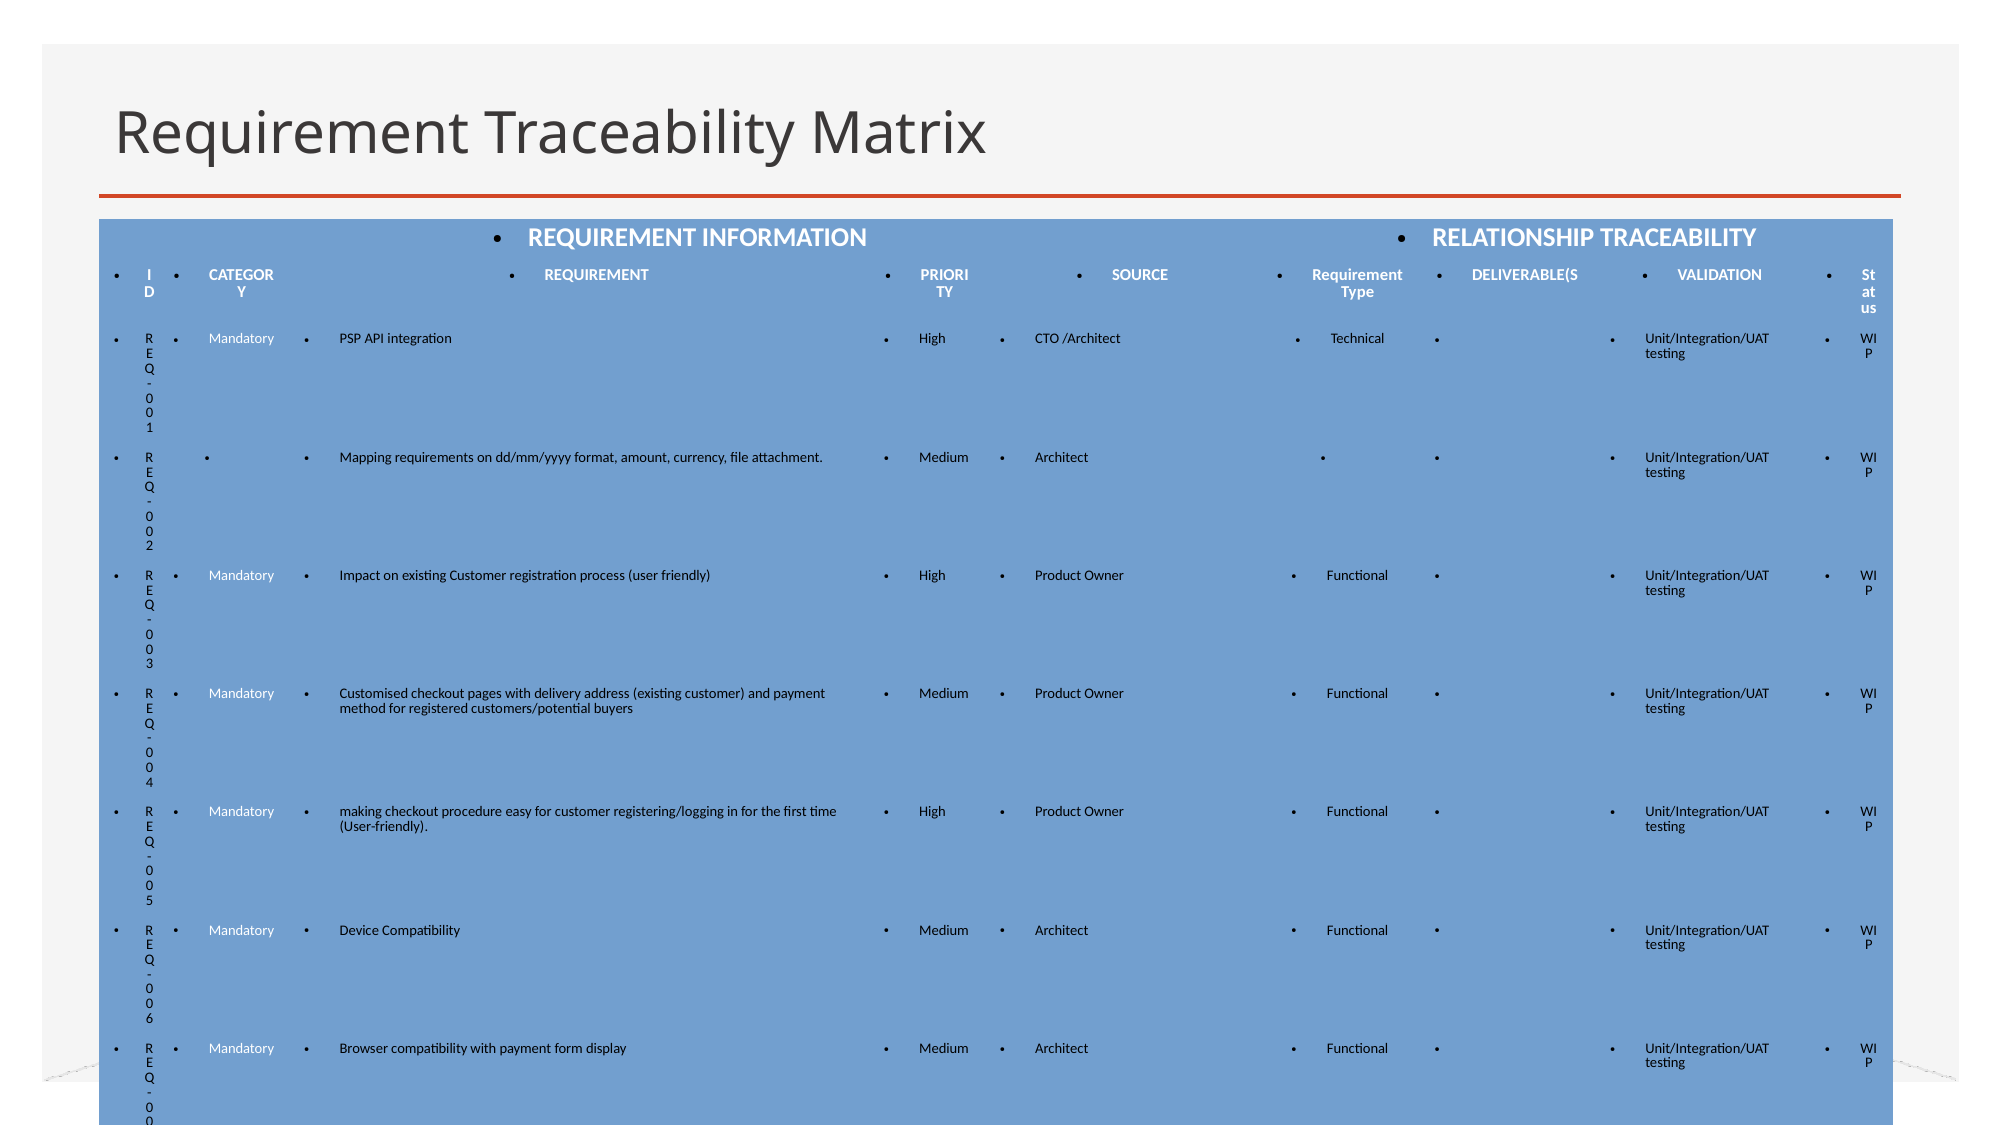

# Requirement Traceability Matrix
| REQUIREMENT INFORMATION | | | | | RELATIONSHIP TRACEABILITY | | | |
| --- | --- | --- | --- | --- | --- | --- | --- | --- |
| ID | CATEGORY | REQUIREMENT | PRIORITY | SOURCE | Requirement Type | DELIVERABLE(S | VALIDATION | Status |
| REQ-001 | Mandatory | PSP API integration | High | CTO /Architect | Technical | | Unit/Integration/UAT testing | WIP |
| REQ-002 | | Mapping requirements on dd/mm/yyyy format, amount, currency, file attachment. | Medium | Architect | | | Unit/Integration/UAT testing | WIP |
| REQ-003 | Mandatory | Impact on existing Customer registration process (user friendly) | High | Product Owner | Functional | | Unit/Integration/UAT testing | WIP |
| REQ-004 | Mandatory | Customised checkout pages with delivery address (existing customer) and payment method for registered customers/potential buyers | Medium | Product Owner | Functional | | Unit/Integration/UAT testing | WIP |
| REQ-005 | Mandatory | making checkout procedure easy for customer registering/logging in for the first time (User-friendly). | High | Product Owner | Functional | | Unit/Integration/UAT testing | WIP |
| REQ-006 | Mandatory | Device Compatibility | Medium | Architect | Functional | | Unit/Integration/UAT testing | WIP |
| REQ-007 | Mandatory | Browser compatibility with payment form display | Medium | Architect | Functional | | Unit/Integration/UAT testing | WIP |
| REQ-008 | Mandatory | KYC (Know your Customer) Compliance | High | Product Owner/Compliance team | Service | | Unit/Integration/UAT testing | WIP |
| REQ-009 | Should-Have | The customer enters cardholder data into the payment form and the data is sent to PSP API (tbc on SAQ A or SAQ A - EP) | Blocked | Product Owner/Finance/Compliance | Non-Functional | | Unit/Integration/UAT testing | WIP |
| REQ-010 | Mandatory | The PSP receives cardholder data and sends it to the payment system for authorisation. | Medium | PSP/Architect | Functional | | Unit/Integration/UAT testing | WIP |
| REQ-011 | Should-Have | Security controls - prevent any malicious attack. | High | Cyber Security Team/Architect | Non-Functional | | Unit/Integration/UAT testing | WIP |
| REQ-012 | Mandatory | Transactions confirmation on successful /failed transactions. | High | Architect/Technical Team | Functional | | Unit/Integration/UAT testing | WIP |
| REQ-013 | Should-Have | Reconcialition on customer transactions. | High | Service Desk | Service | | Unit/Integration/UAT testing | WIP |
| REQ-014 | Mandatory | Integration with internal systems SAP Billing and CMS | High | Architect/PO | Non-Functional | | Unit/Integration/UAT testing | WIP |
| REQ-015 | Should-Have | Customer experience rating | Medium | Product Owner | Functional | | Unit/Integration/UAT testing | WIP |
| REQ-016 | Nice-To-Have | Live-Chat | Low | Architect/Service Desk | Functional | | Unit/Integration/UAT testing | WIP |